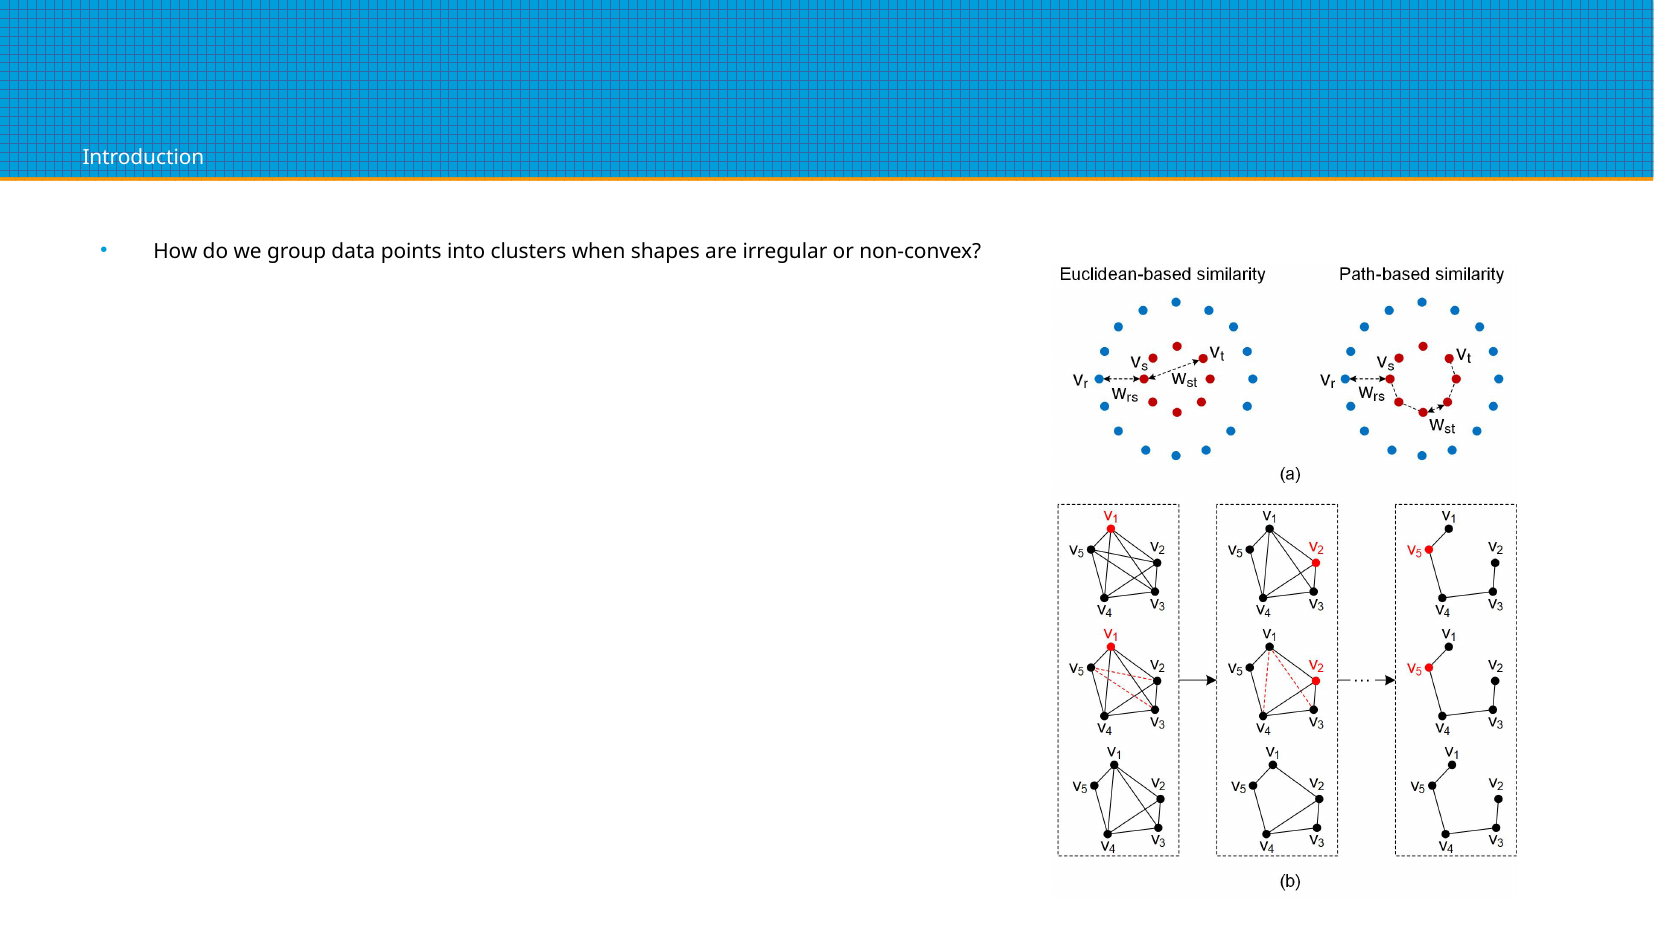

# Introduction
How do we group data points into clusters when shapes are irregular or non-convex?